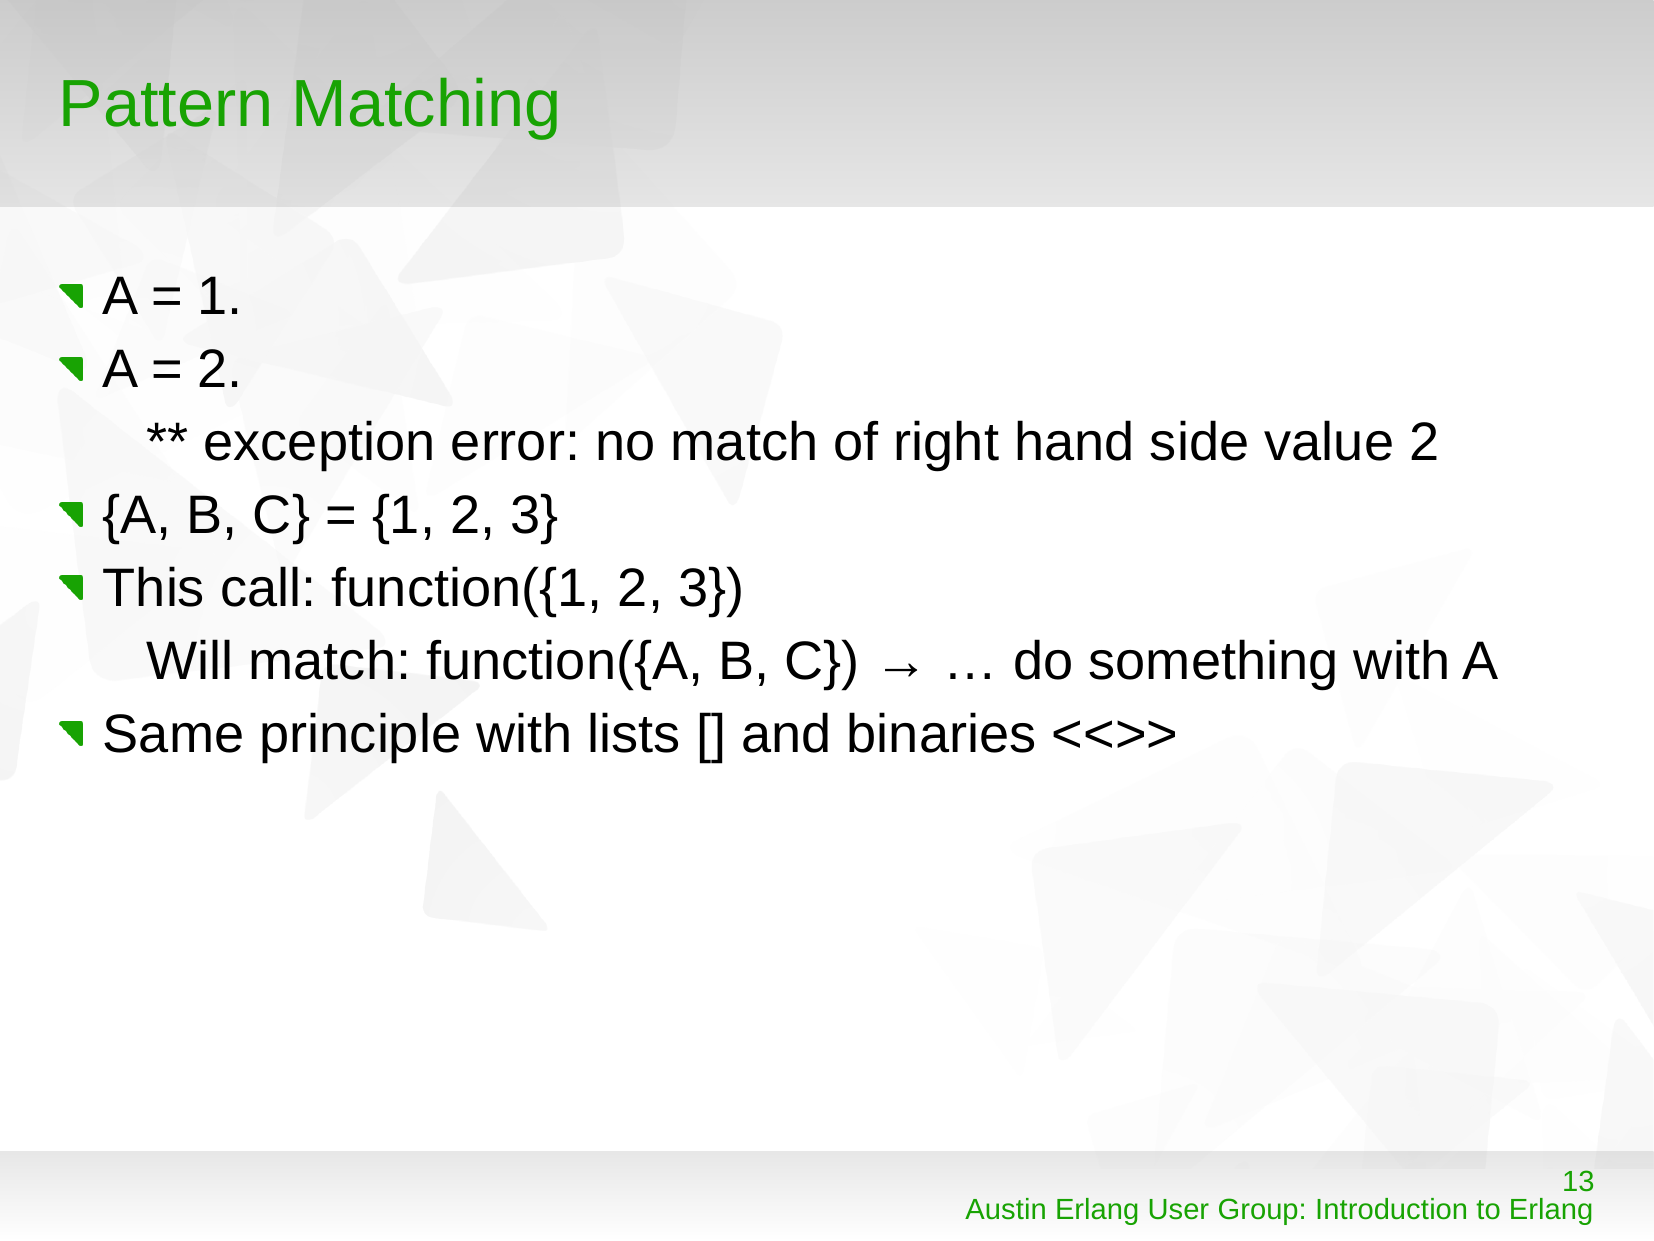

# Pattern Matching
A = 1.
A = 2.
** exception error: no match of right hand side value 2
{A, B, C} = {1, 2, 3}
This call: function({1, 2, 3})
Will match: function({A, B, C}) → … do something with A
Same principle with lists [] and binaries <<>>
13
Austin Erlang User Group: Introduction to Erlang